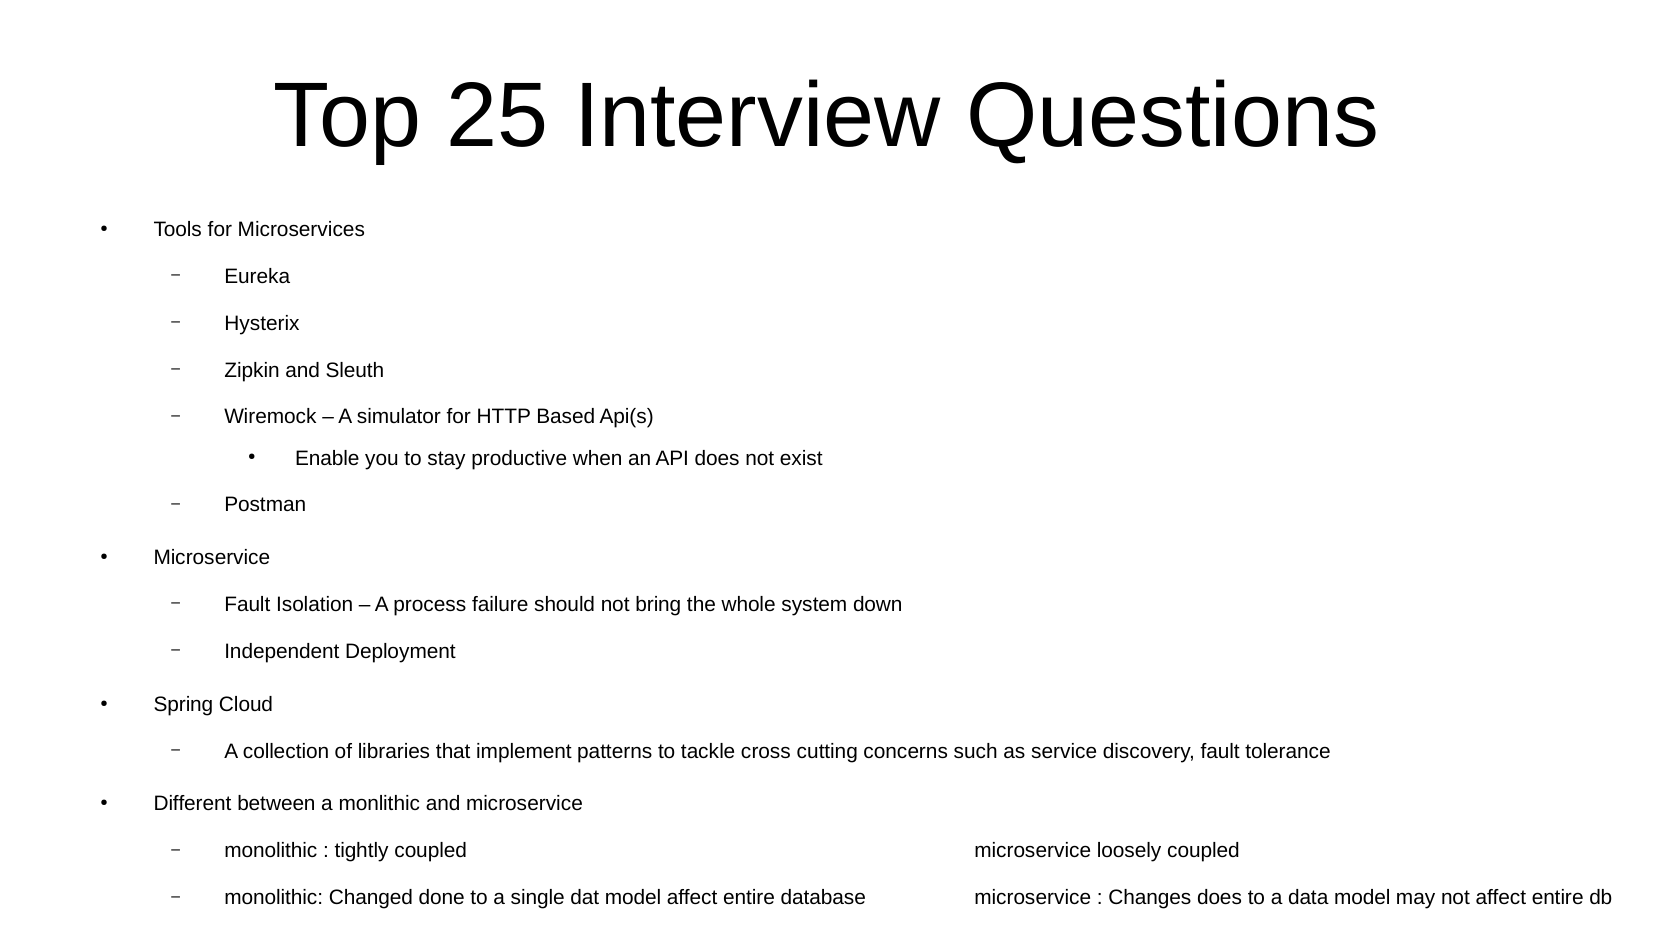

# Top 25 Interview Questions
Tools for Microservices
Eureka
Hysterix
Zipkin and Sleuth
Wiremock – A simulator for HTTP Based Api(s)
Enable you to stay productive when an API does not exist
Postman
Microservice
Fault Isolation – A process failure should not bring the whole system down
Independent Deployment
Spring Cloud
A collection of libraries that implement patterns to tackle cross cutting concerns such as service discovery, fault tolerance
Different between a monlithic and microservice
monolithic : tightly coupled							microservice loosely coupled
monolithic: Changed done to a single dat model affect entire database		microservice : Changes does to a data model may not affect entire db